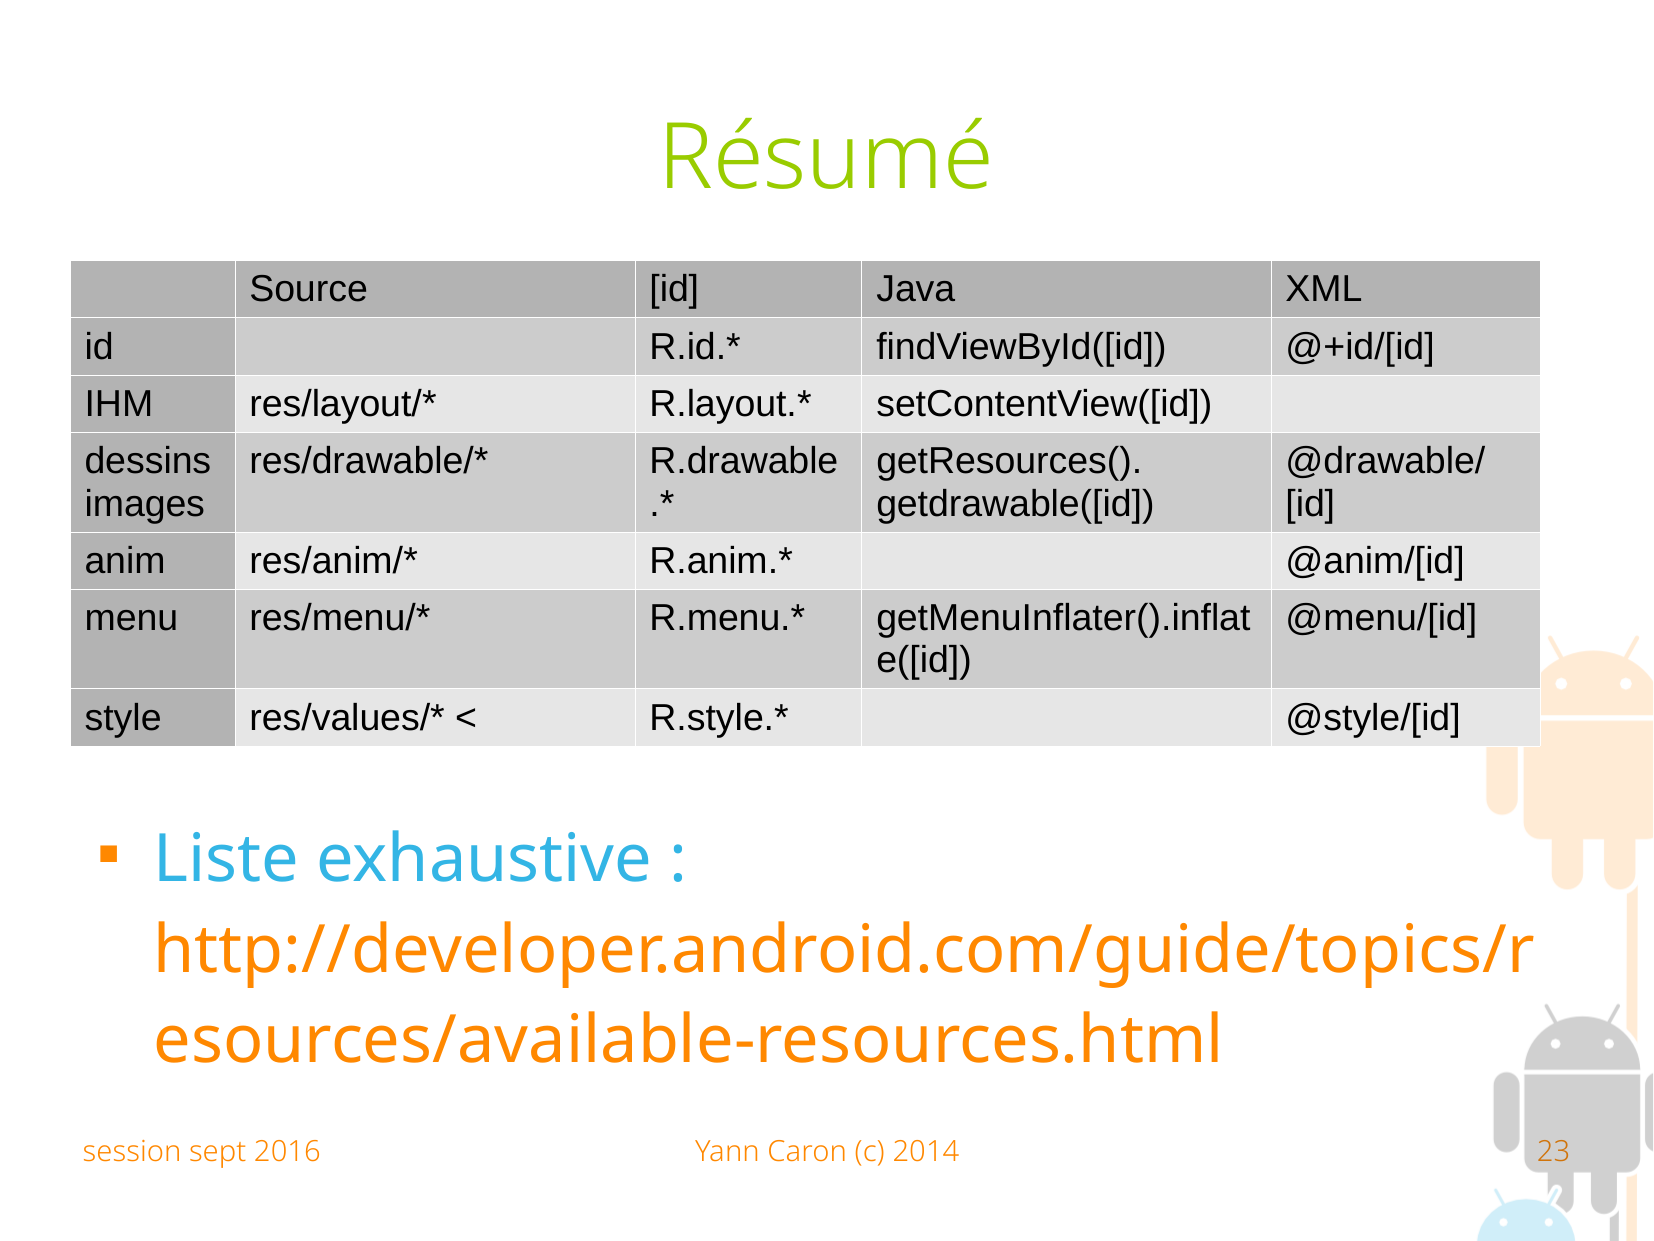

# Résumé
| | Source | [id] | Java | XML |
| --- | --- | --- | --- | --- |
| id | | R.id.\* | findViewById([id]) | @+id/[id] |
| IHM | res/layout/\* | R.layout.\* | setContentView([id]) | |
| dessins images | res/drawable/\* | R.drawable.\* | getResources(). getdrawable([id]) | @drawable/[id] |
| anim | res/anim/\* | R.anim.\* | | @anim/[id] |
| menu | res/menu/\* | R.menu.\* | getMenuInflater().inflate([id]) | @menu/[id] |
| style | res/values/\* < | R.style.\* | | @style/[id] |
Liste exhaustive : http://developer.android.com/guide/topics/resources/available-resources.html
session sept 2016
Yann Caron (c) 2014
23